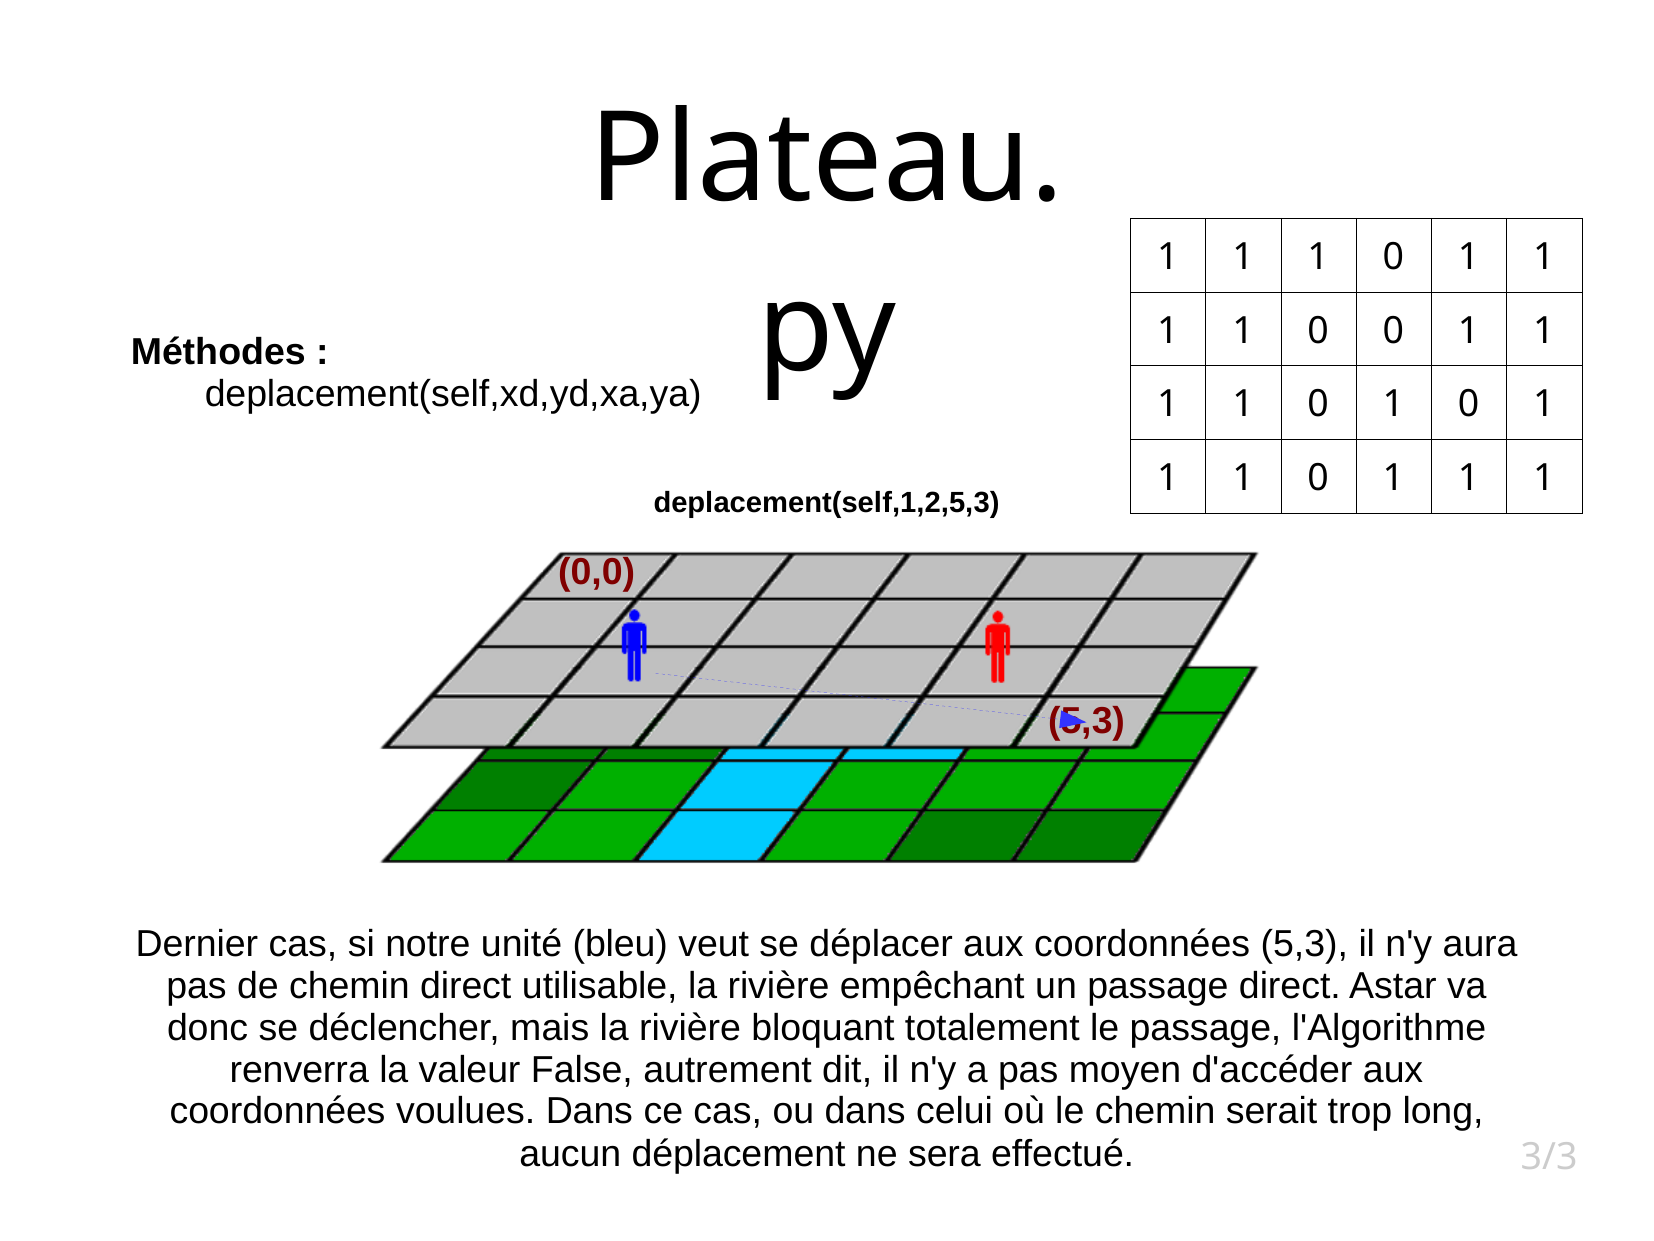

Plateau.py
| 1 | 1 | 1 | 0 | 1 | 1 |
| --- | --- | --- | --- | --- | --- |
| 1 | 1 | 0 | 0 | 1 | 1 |
| 1 | 1 | 0 | 1 | 0 | 1 |
| 1 | 1 | 0 | 1 | 1 | 1 |
Méthodes :
	deplacement(self,xd,yd,xa,ya)
deplacement(self,1,2,5,3)
(0,0)
(5,3)
Dernier cas, si notre unité (bleu) veut se déplacer aux coordonnées (5,3), il n'y aura pas de chemin direct utilisable, la rivière empêchant un passage direct. Astar va donc se déclencher, mais la rivière bloquant totalement le passage, l'Algorithme renverra la valeur False, autrement dit, il n'y a pas moyen d'accéder aux coordonnées voulues. Dans ce cas, ou dans celui où le chemin serait trop long, aucun déplacement ne sera effectué.
3/3